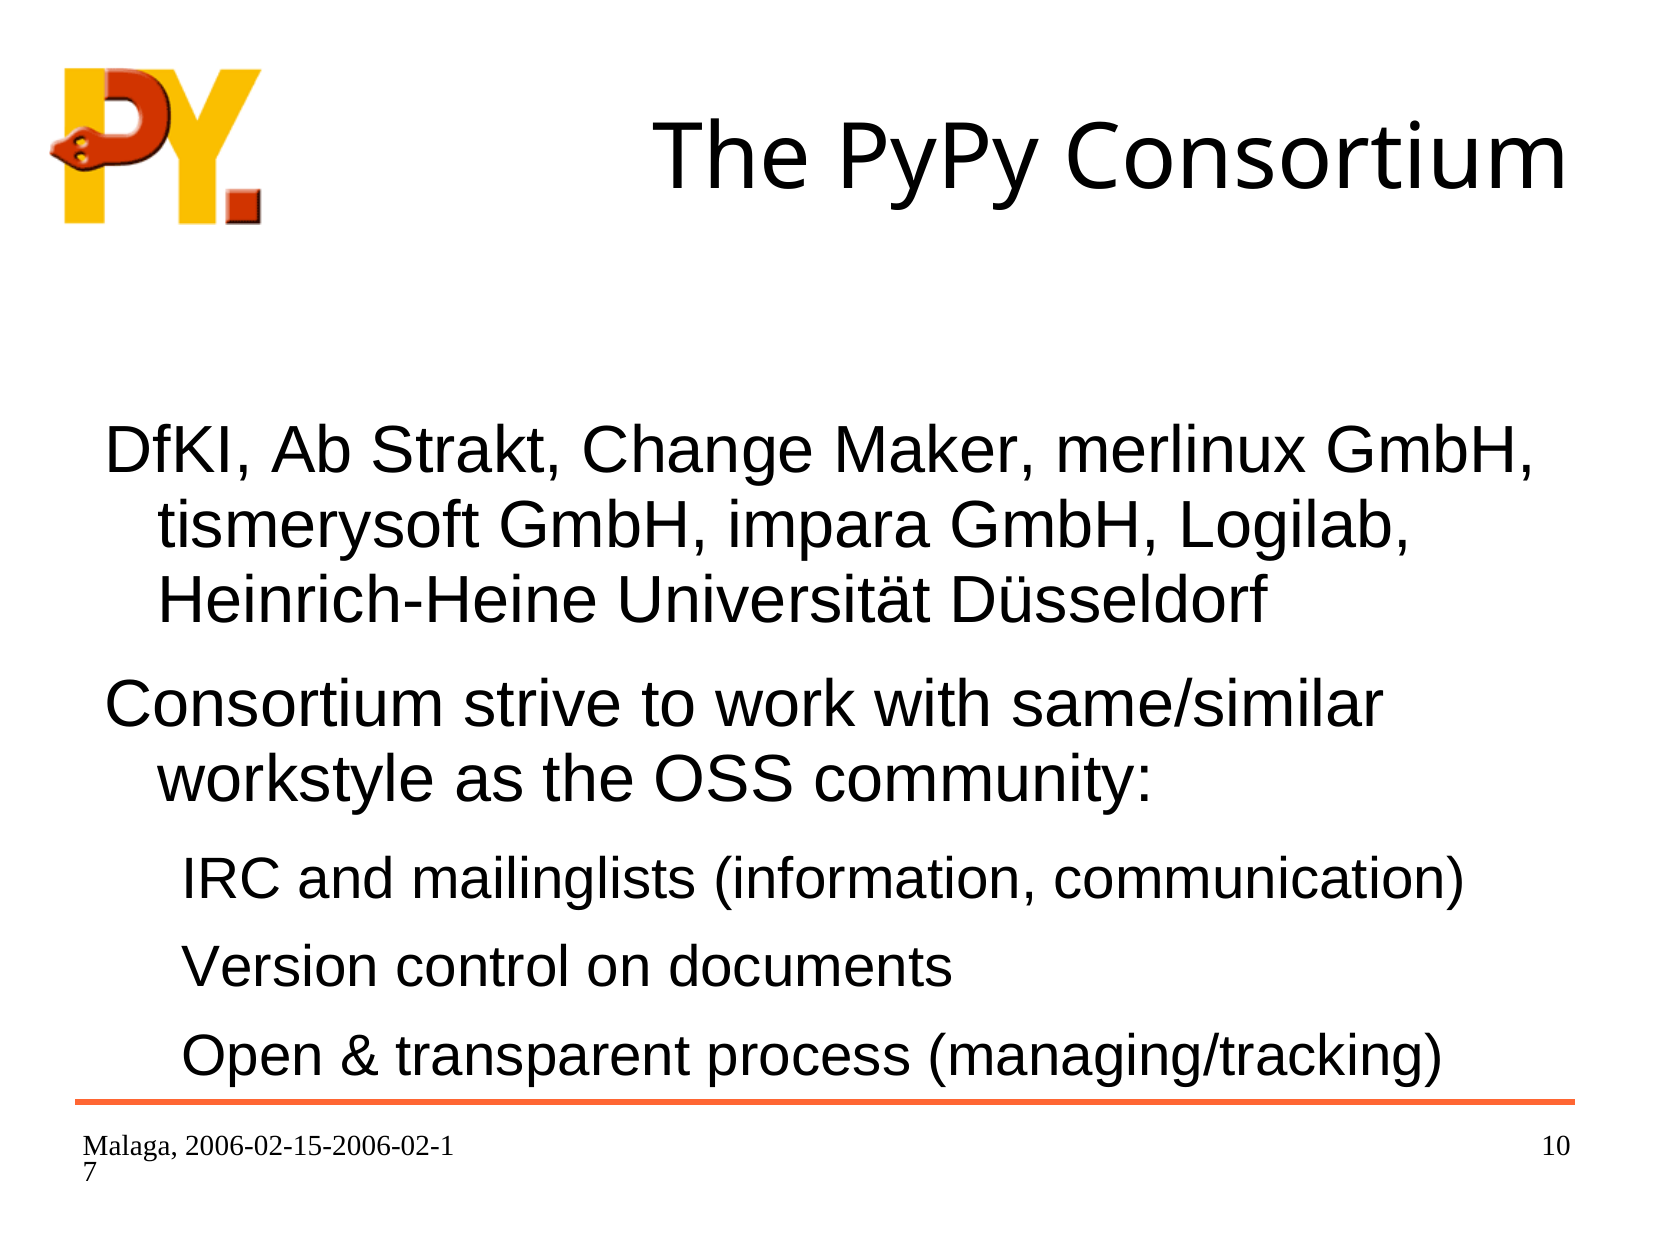

# The PyPy Consortium
DfKI, Ab Strakt, Change Maker, merlinux GmbH, tismerysoft GmbH, impara GmbH, Logilab, Heinrich-Heine Universität Düsseldorf
Consortium strive to work with same/similar workstyle as the OSS community:
IRC and mailinglists (information, communication)
Version control on documents
Open & transparent process (managing/tracking)
Malaga, 2006-02-15-2006-02-17
10